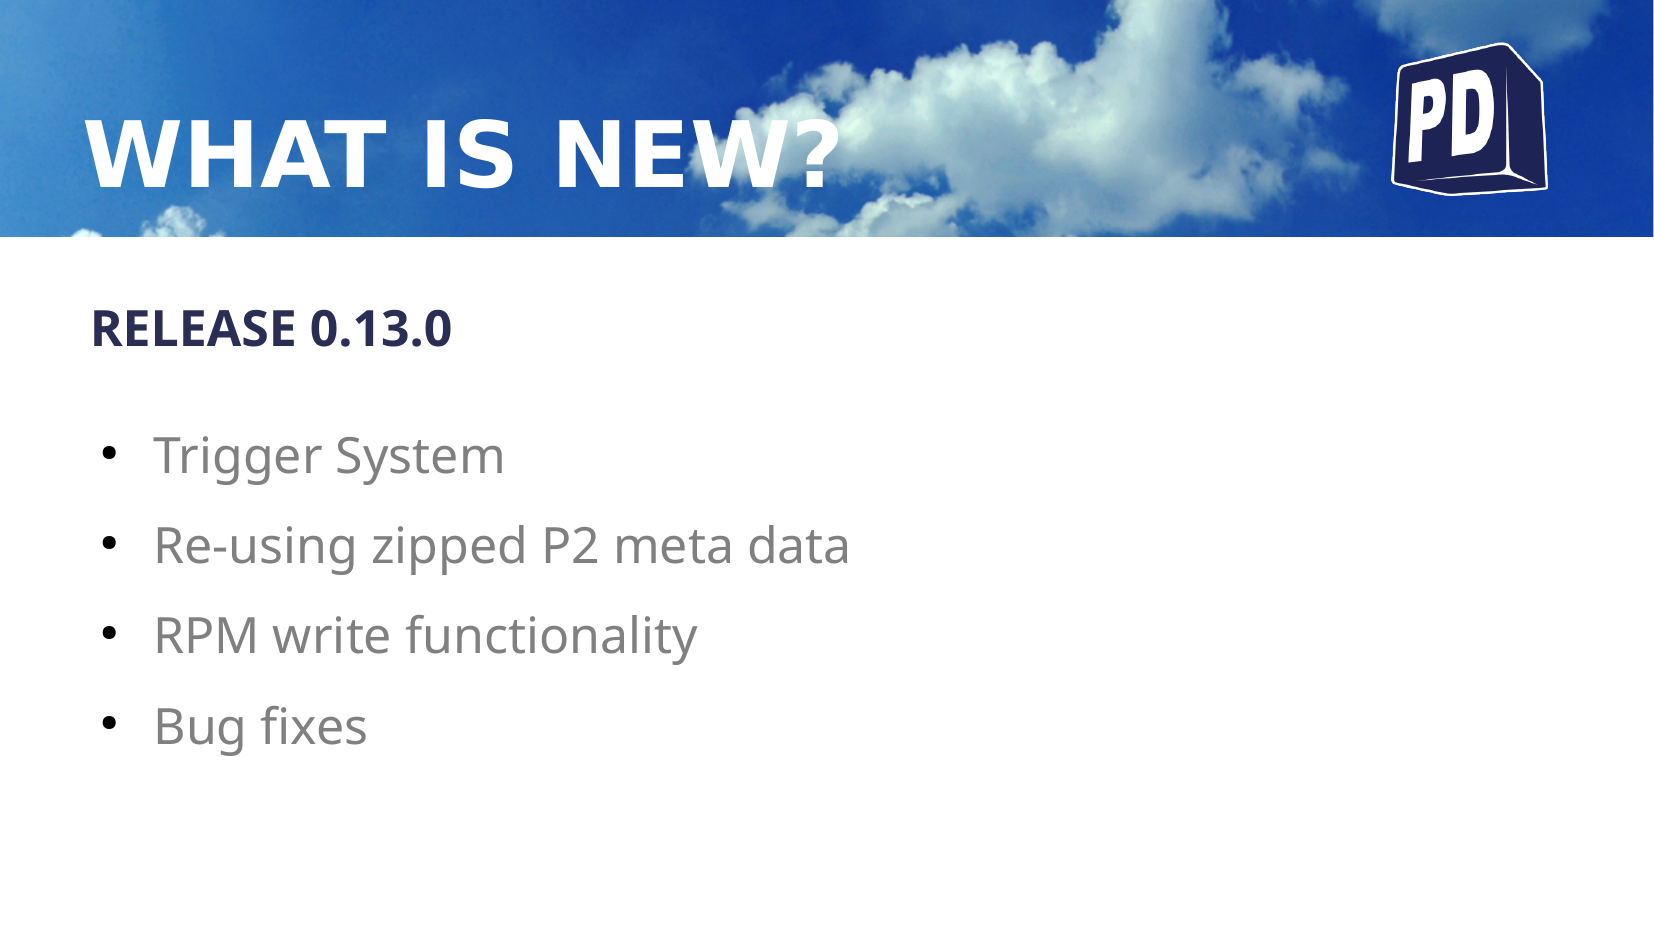

# WHAT IS NEW?
RELEASE 0.13.0
Trigger System
Re-using zipped P2 meta data
RPM write functionality
Bug fixes